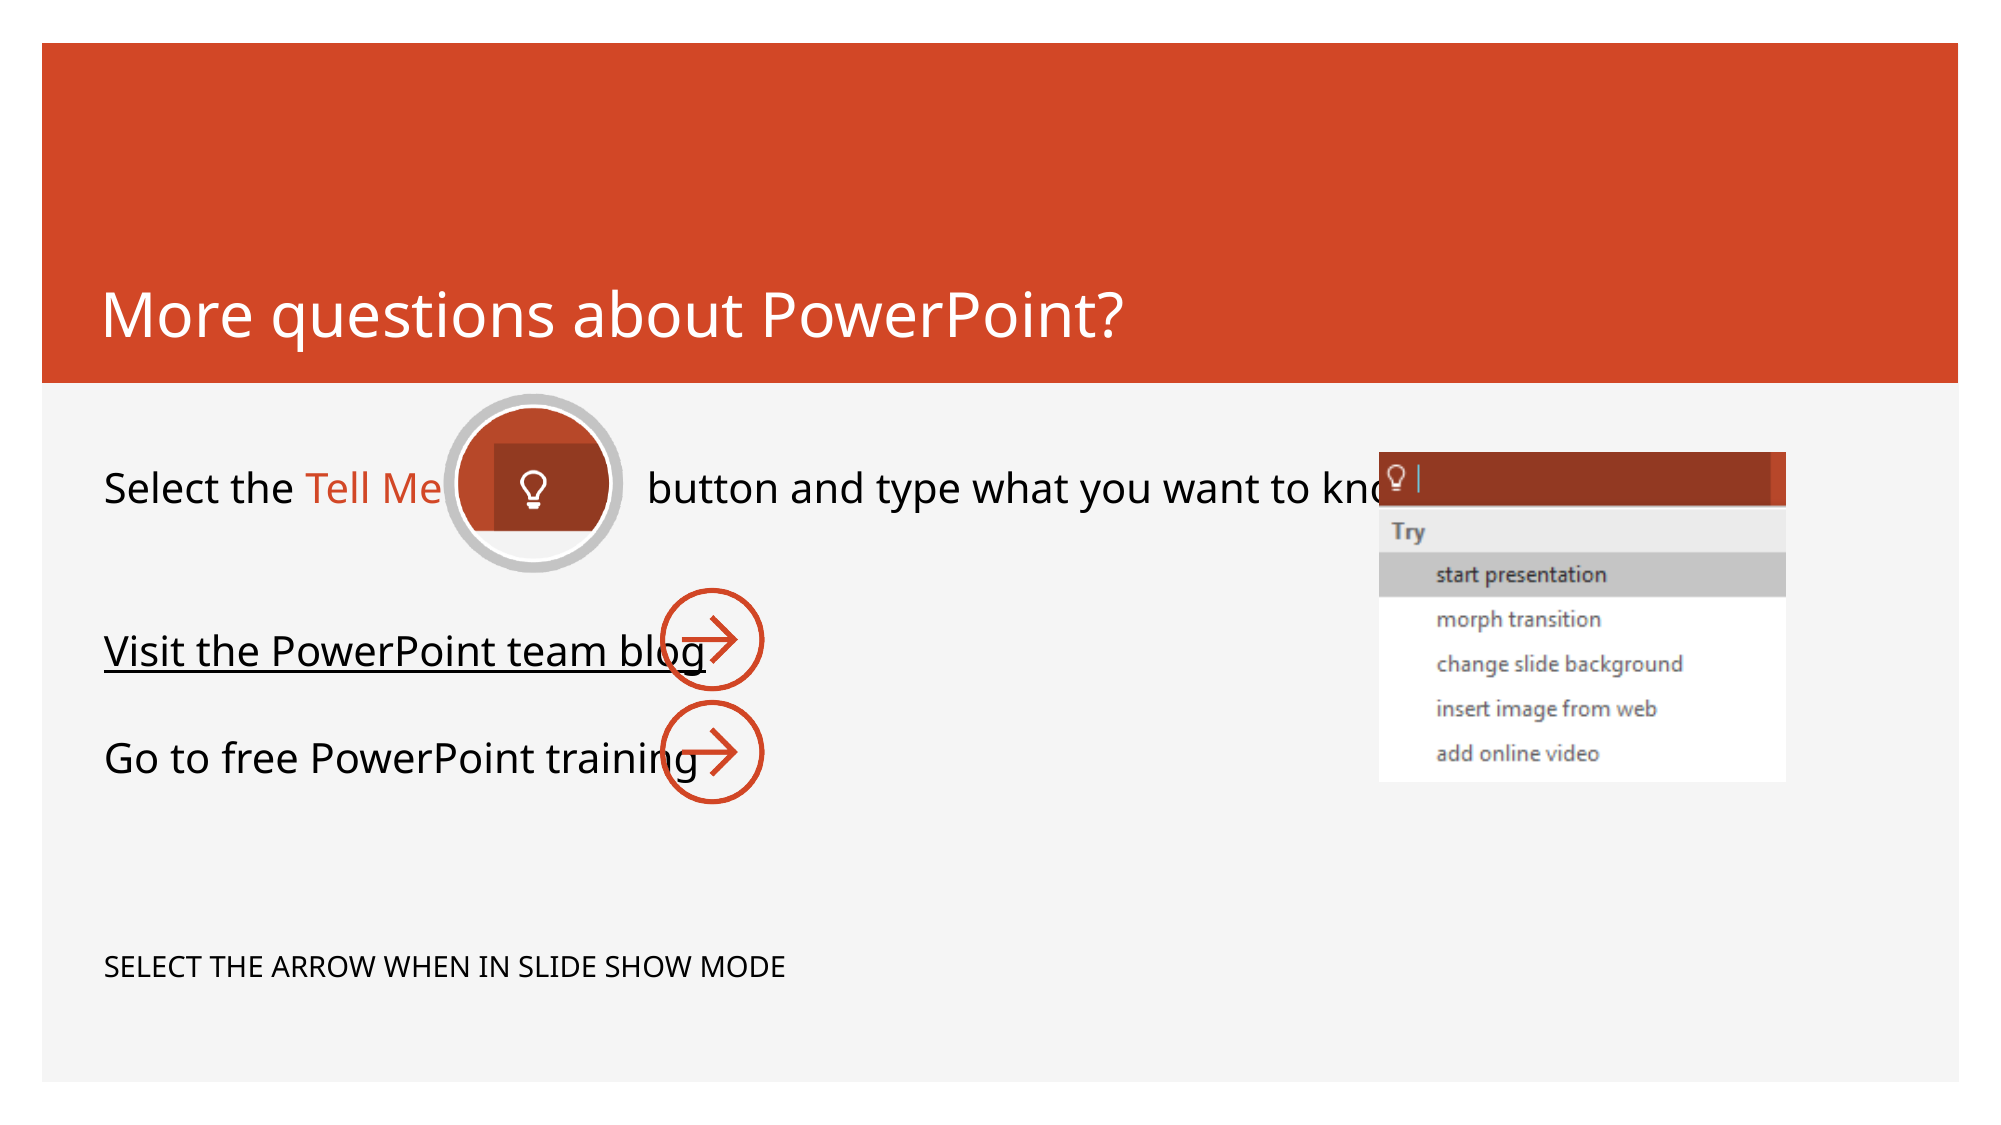

# More questions about PowerPoint?
Select the Tell Me button and type what you want to know.
Visit the PowerPoint team blog
Go to free PowerPoint training
SELECT THE ARROW WHEN IN SLIDE SHOW MODE